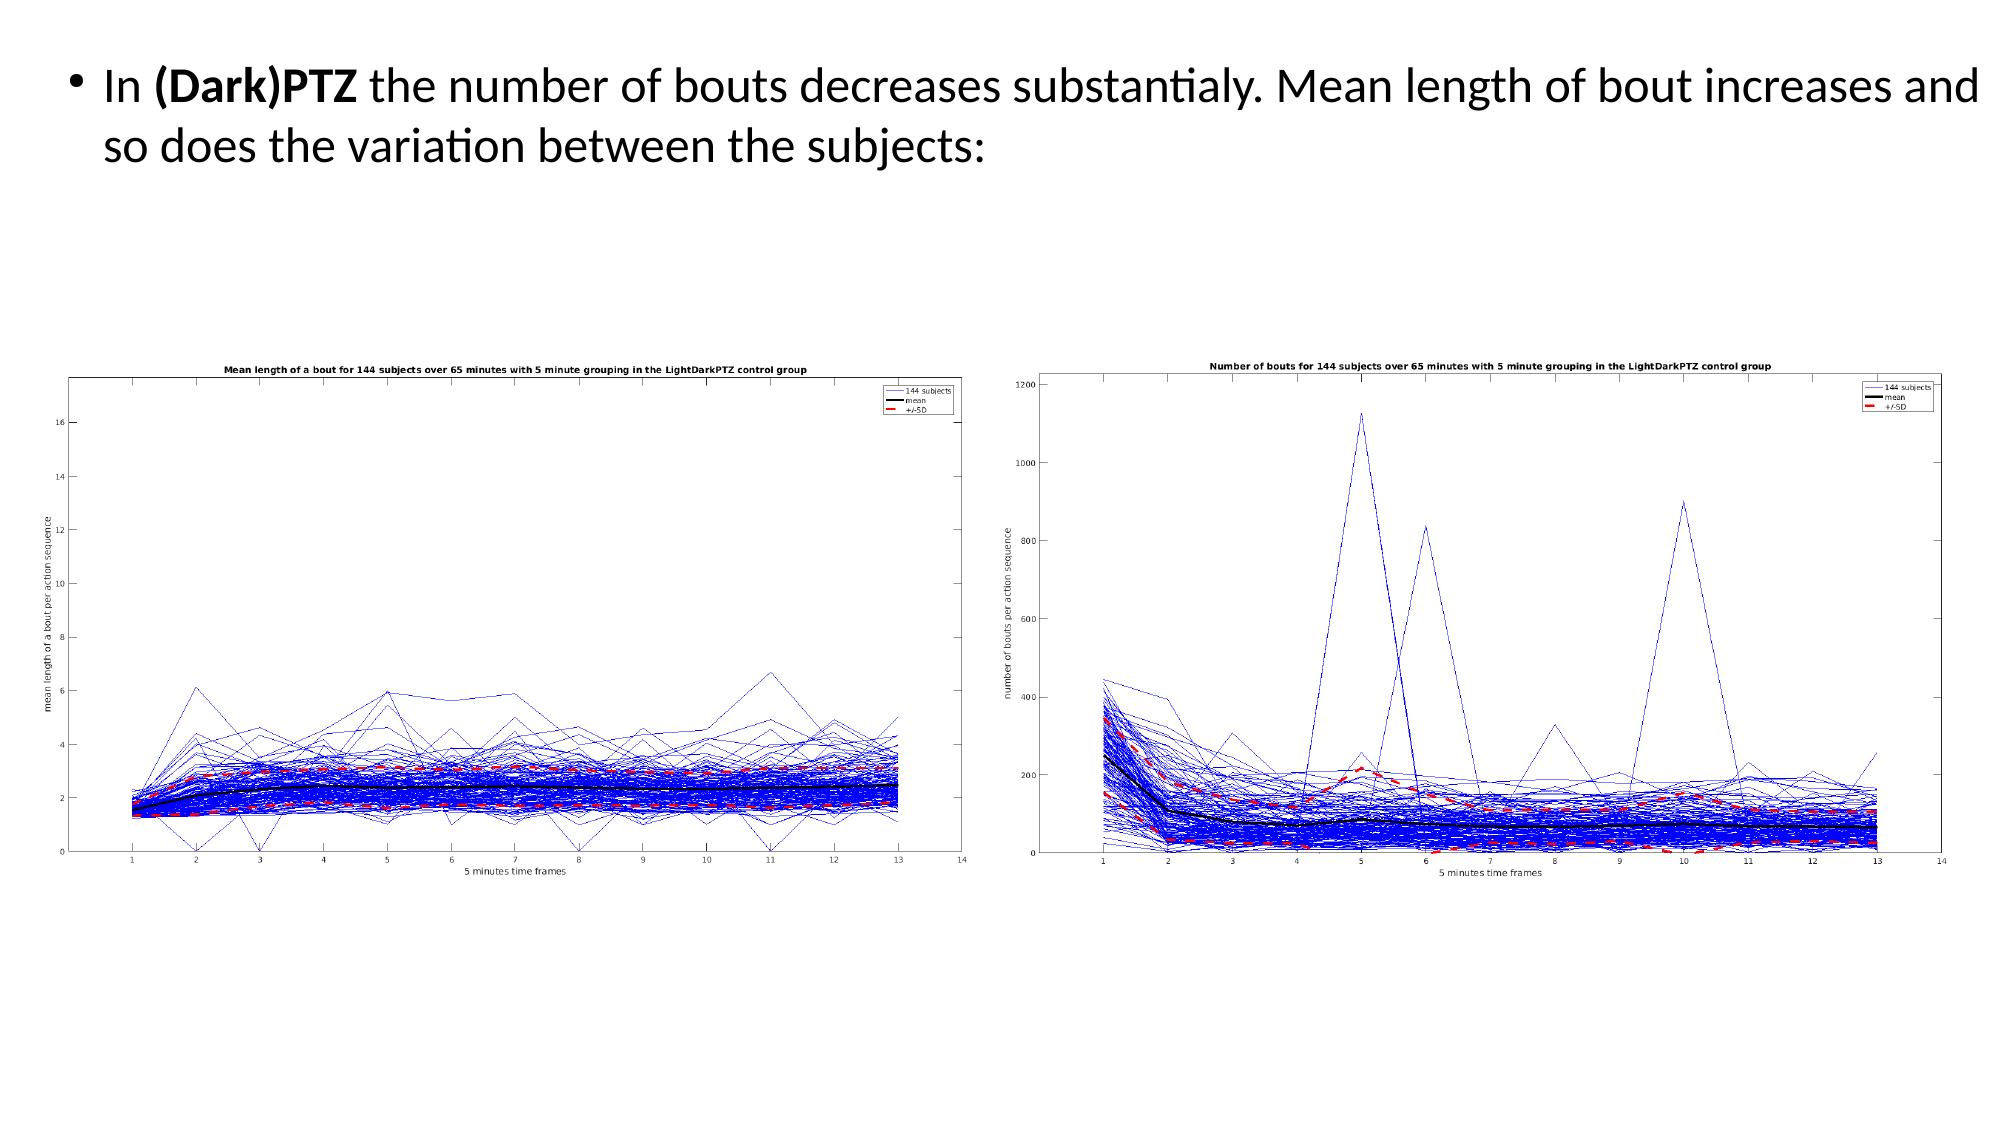

In (Dark)PTZ the number of bouts decreases substantialy. Mean length of bout increases and so does the variation between the subjects: